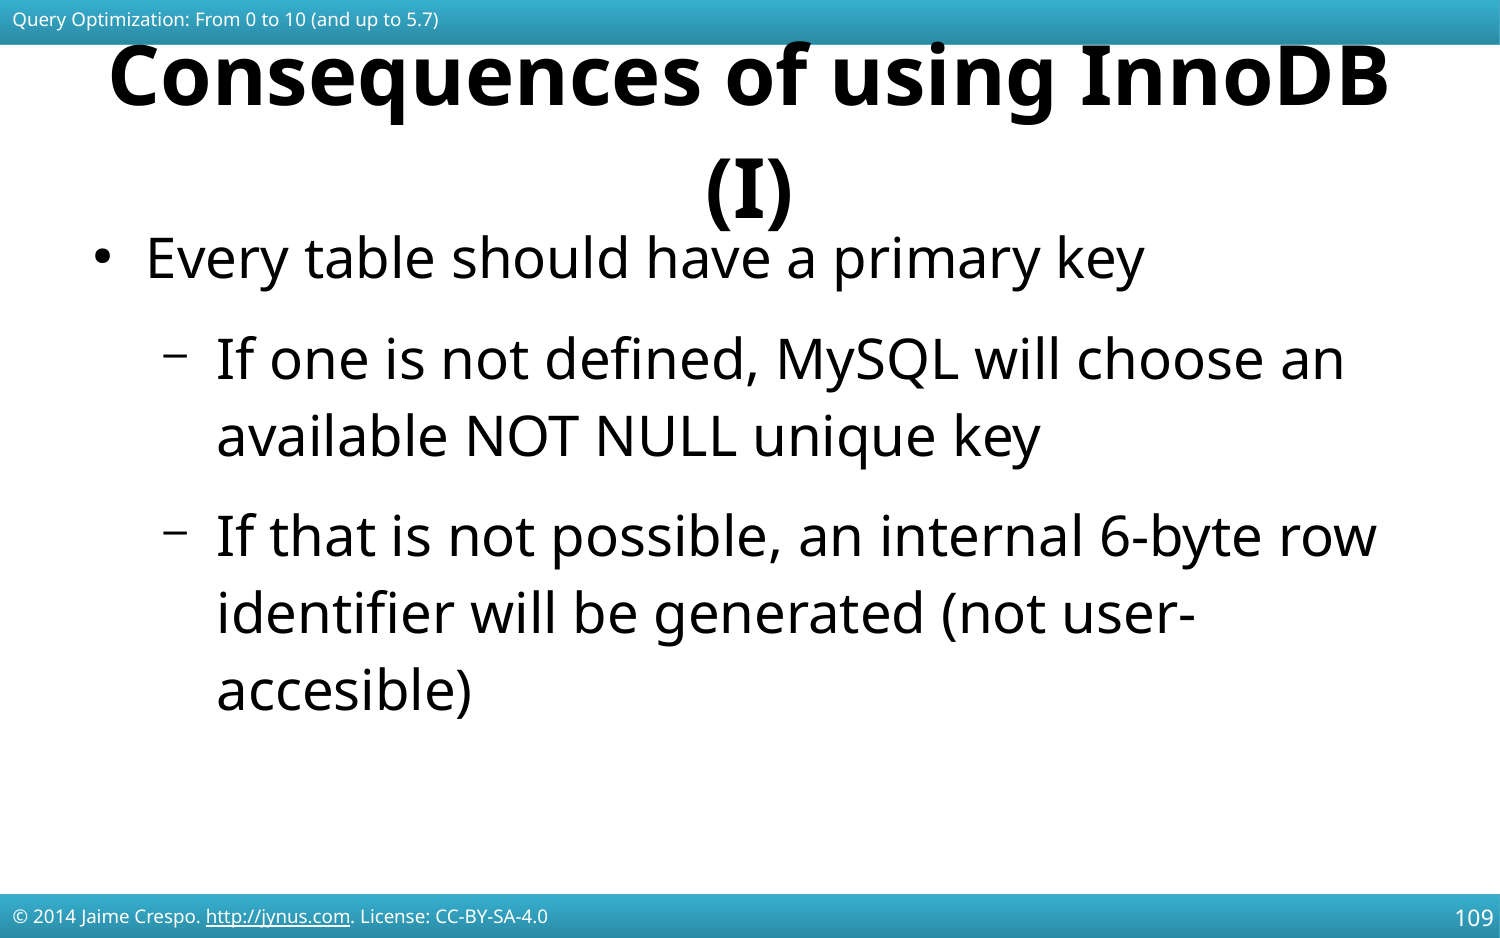

# Consequences of using InnoDB (I)
Every table should have a primary key
If one is not defined, MySQL will choose an available NOT NULL unique key
If that is not possible, an internal 6-byte row identifier will be generated (not user-accesible)